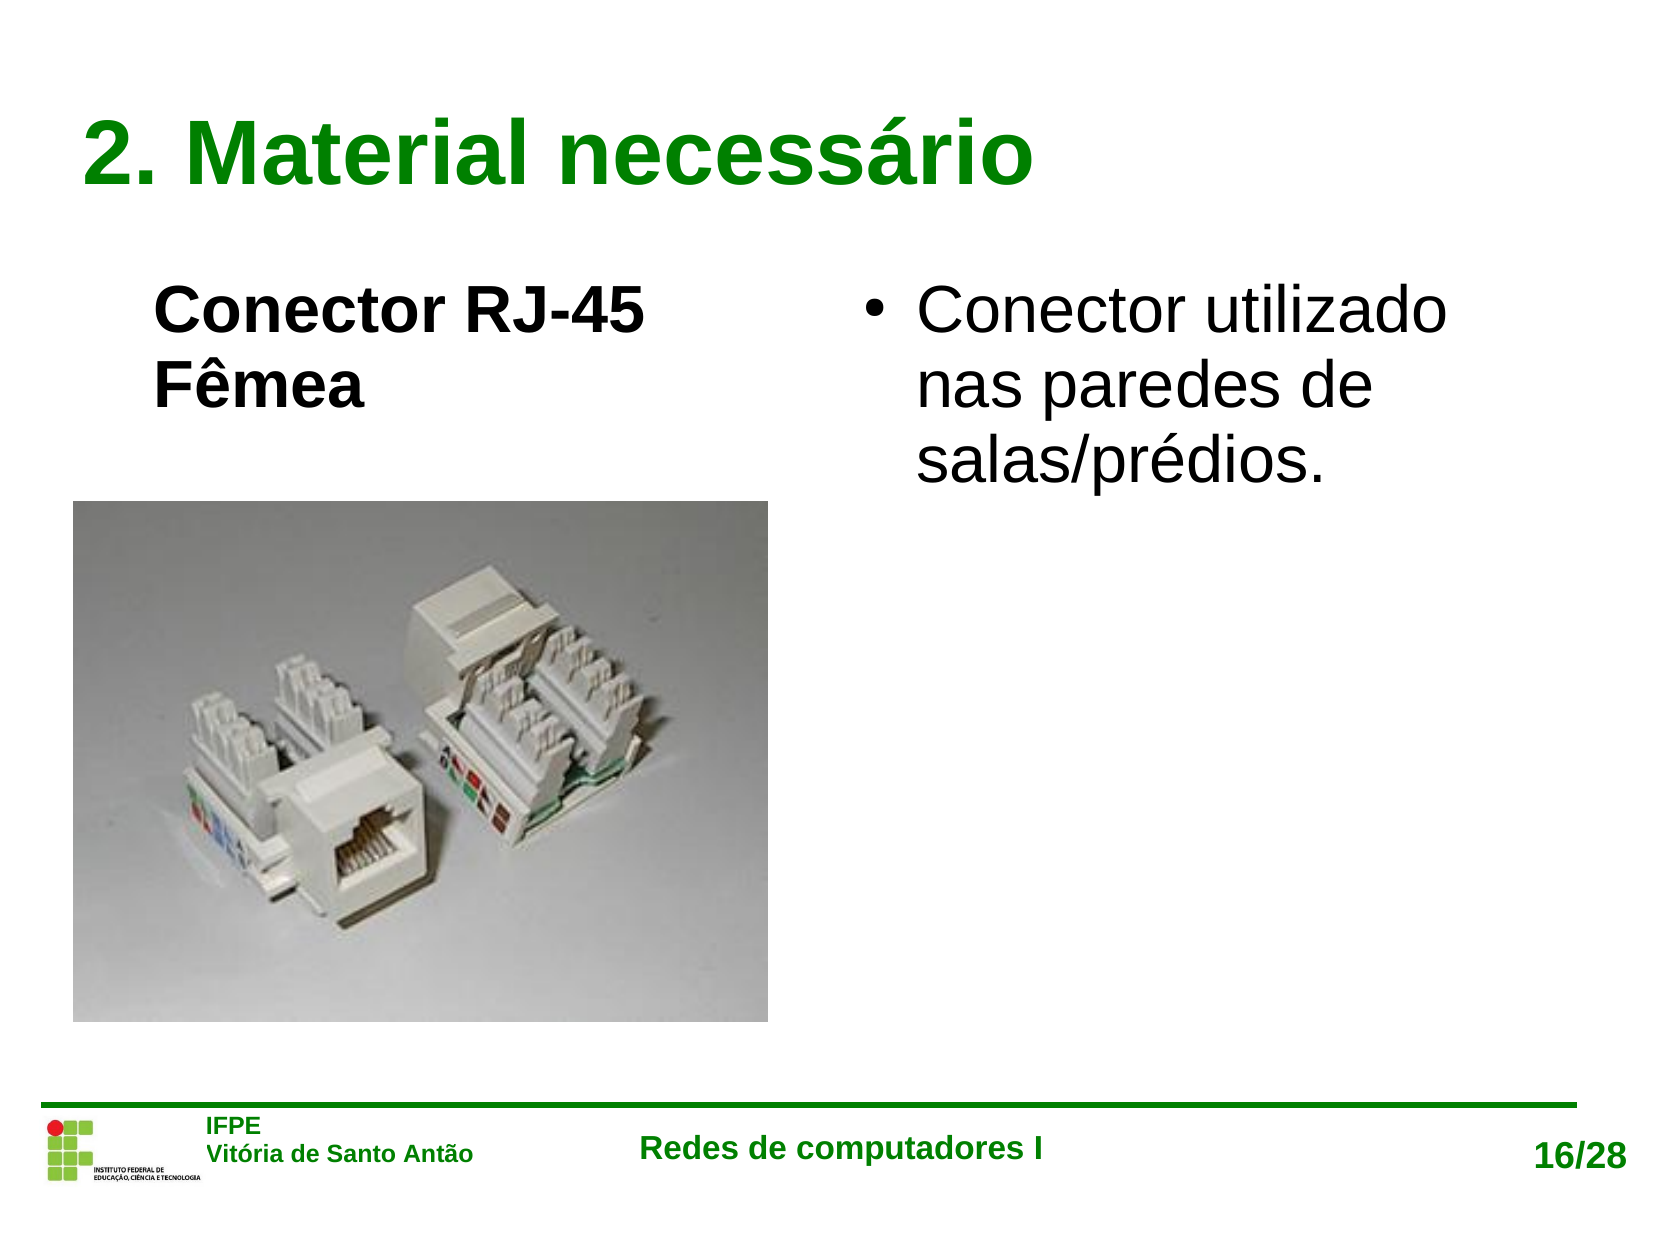

# 2. Material necessário
Conector RJ-45 Fêmea
Conector utilizado nas paredes de salas/prédios.